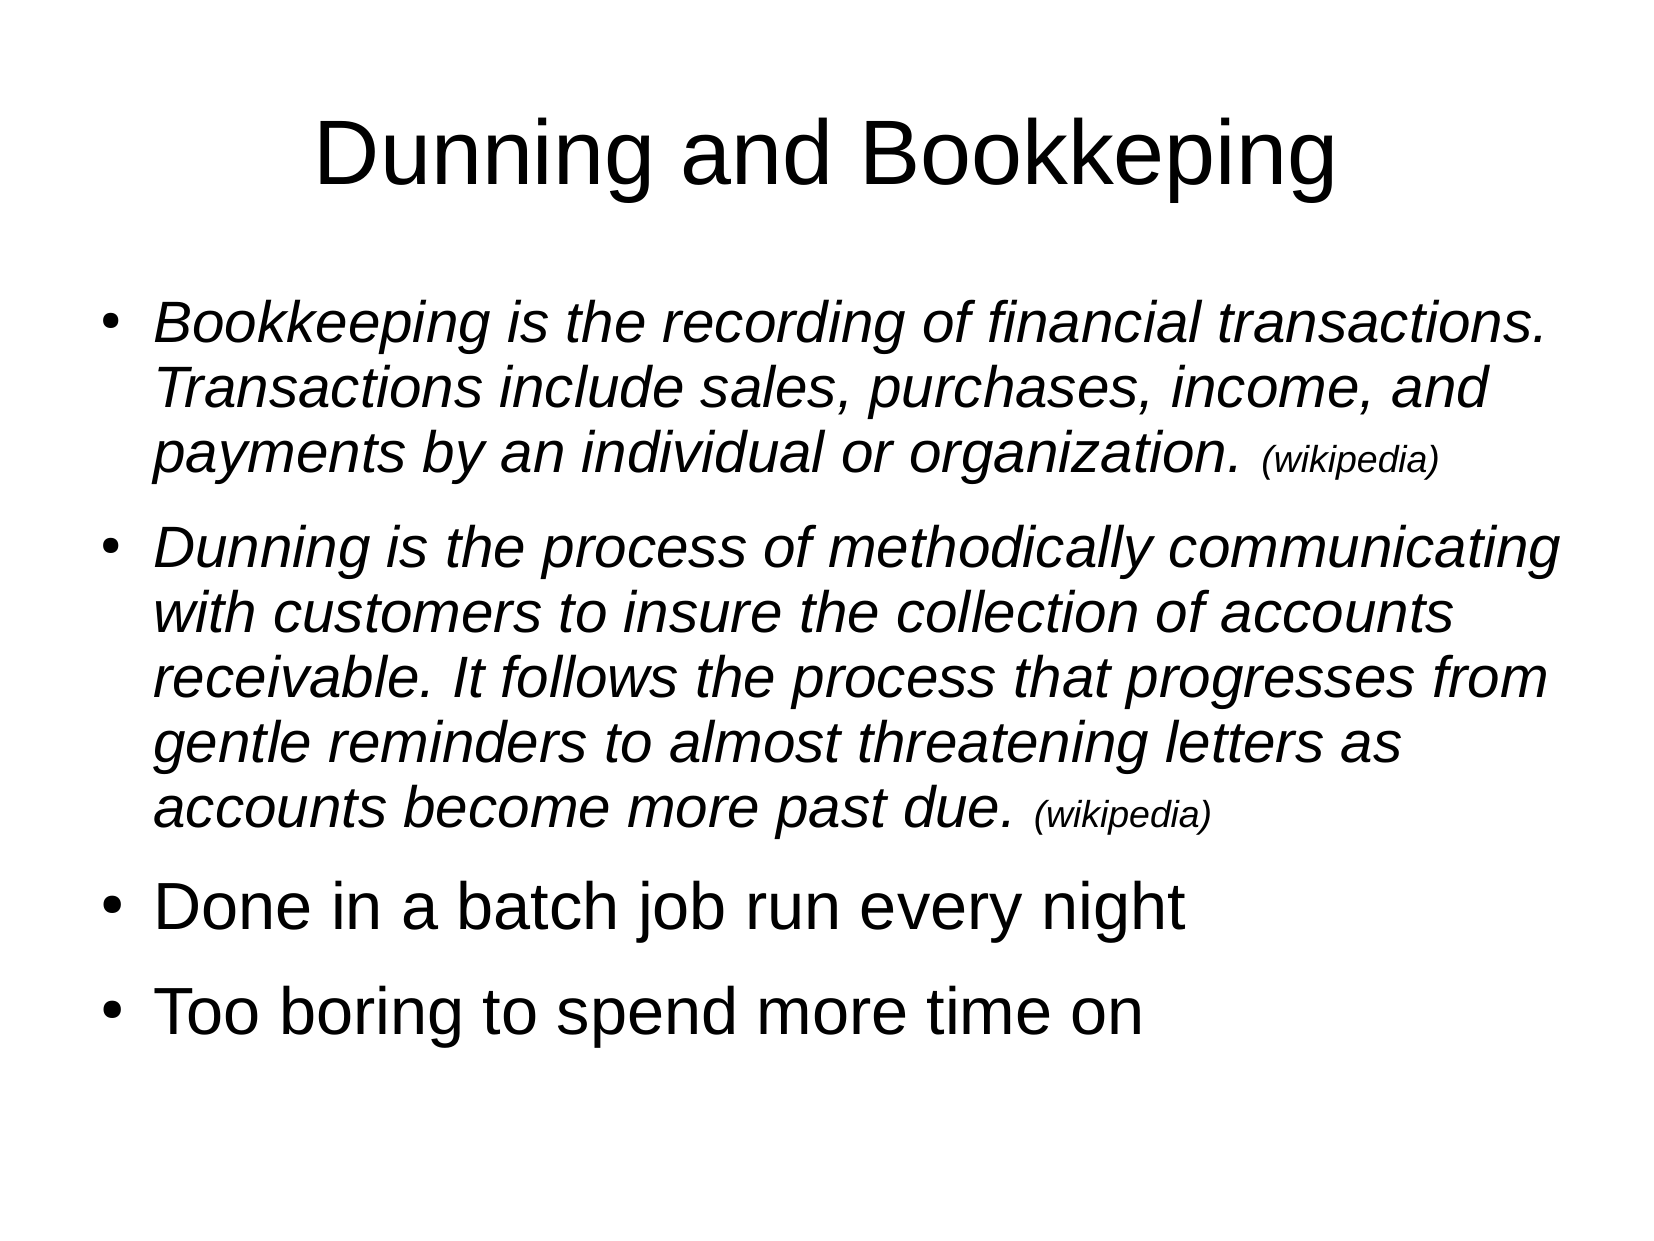

# Dunning and Bookkeping
Bookkeeping is the recording of financial transactions. Transactions include sales, purchases, income, and payments by an individual or organization. (wikipedia)
Dunning is the process of methodically communicating with customers to insure the collection of accounts receivable. It follows the process that progresses from gentle reminders to almost threatening letters as accounts become more past due. (wikipedia)
Done in a batch job run every night
Too boring to spend more time on